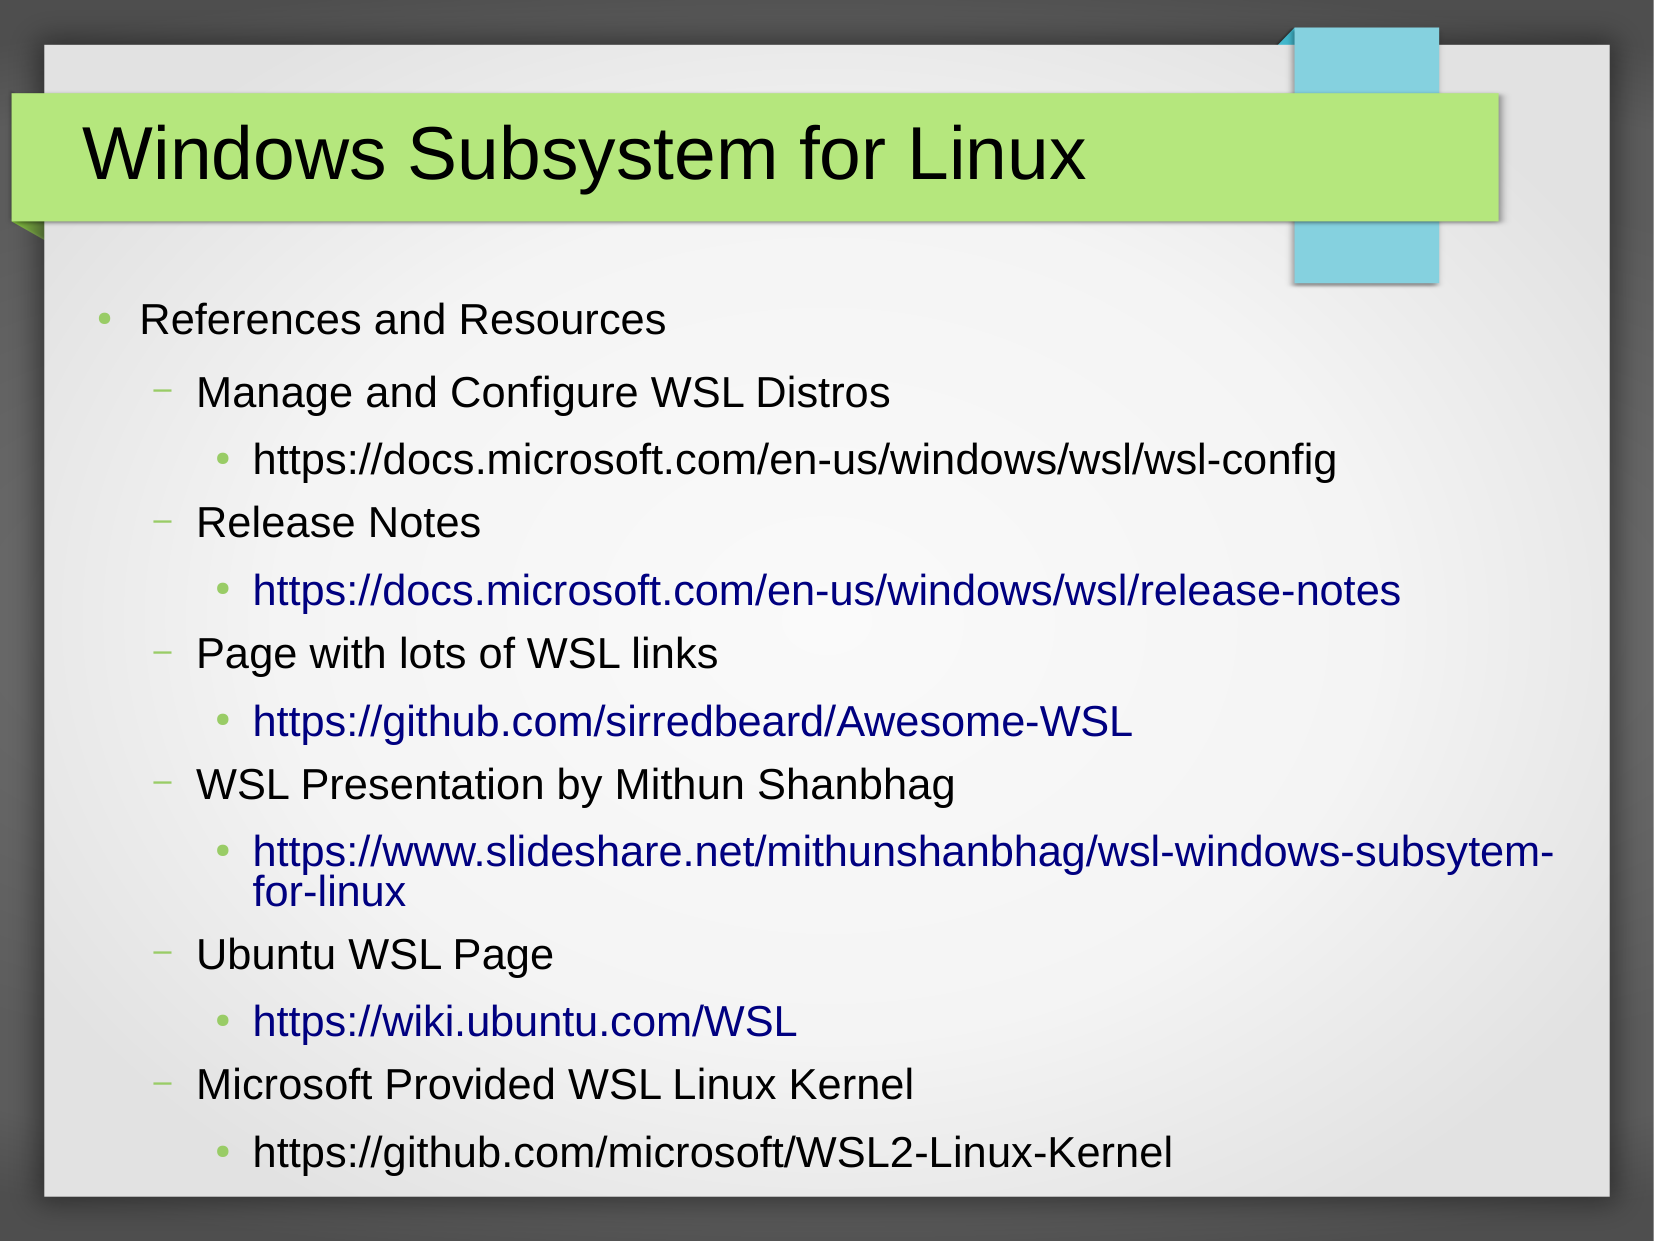

# Windows Subsystem for Linux
References and Resources
Manage and Configure WSL Distros
https://docs.microsoft.com/en-us/windows/wsl/wsl-config
Release Notes
https://docs.microsoft.com/en-us/windows/wsl/release-notes
Page with lots of WSL links
https://github.com/sirredbeard/Awesome-WSL
WSL Presentation by Mithun Shanbhag
https://www.slideshare.net/mithunshanbhag/wsl-windows-subsytem-for-linux
Ubuntu WSL Page
https://wiki.ubuntu.com/WSL
Microsoft Provided WSL Linux Kernel
https://github.com/microsoft/WSL2-Linux-Kernel